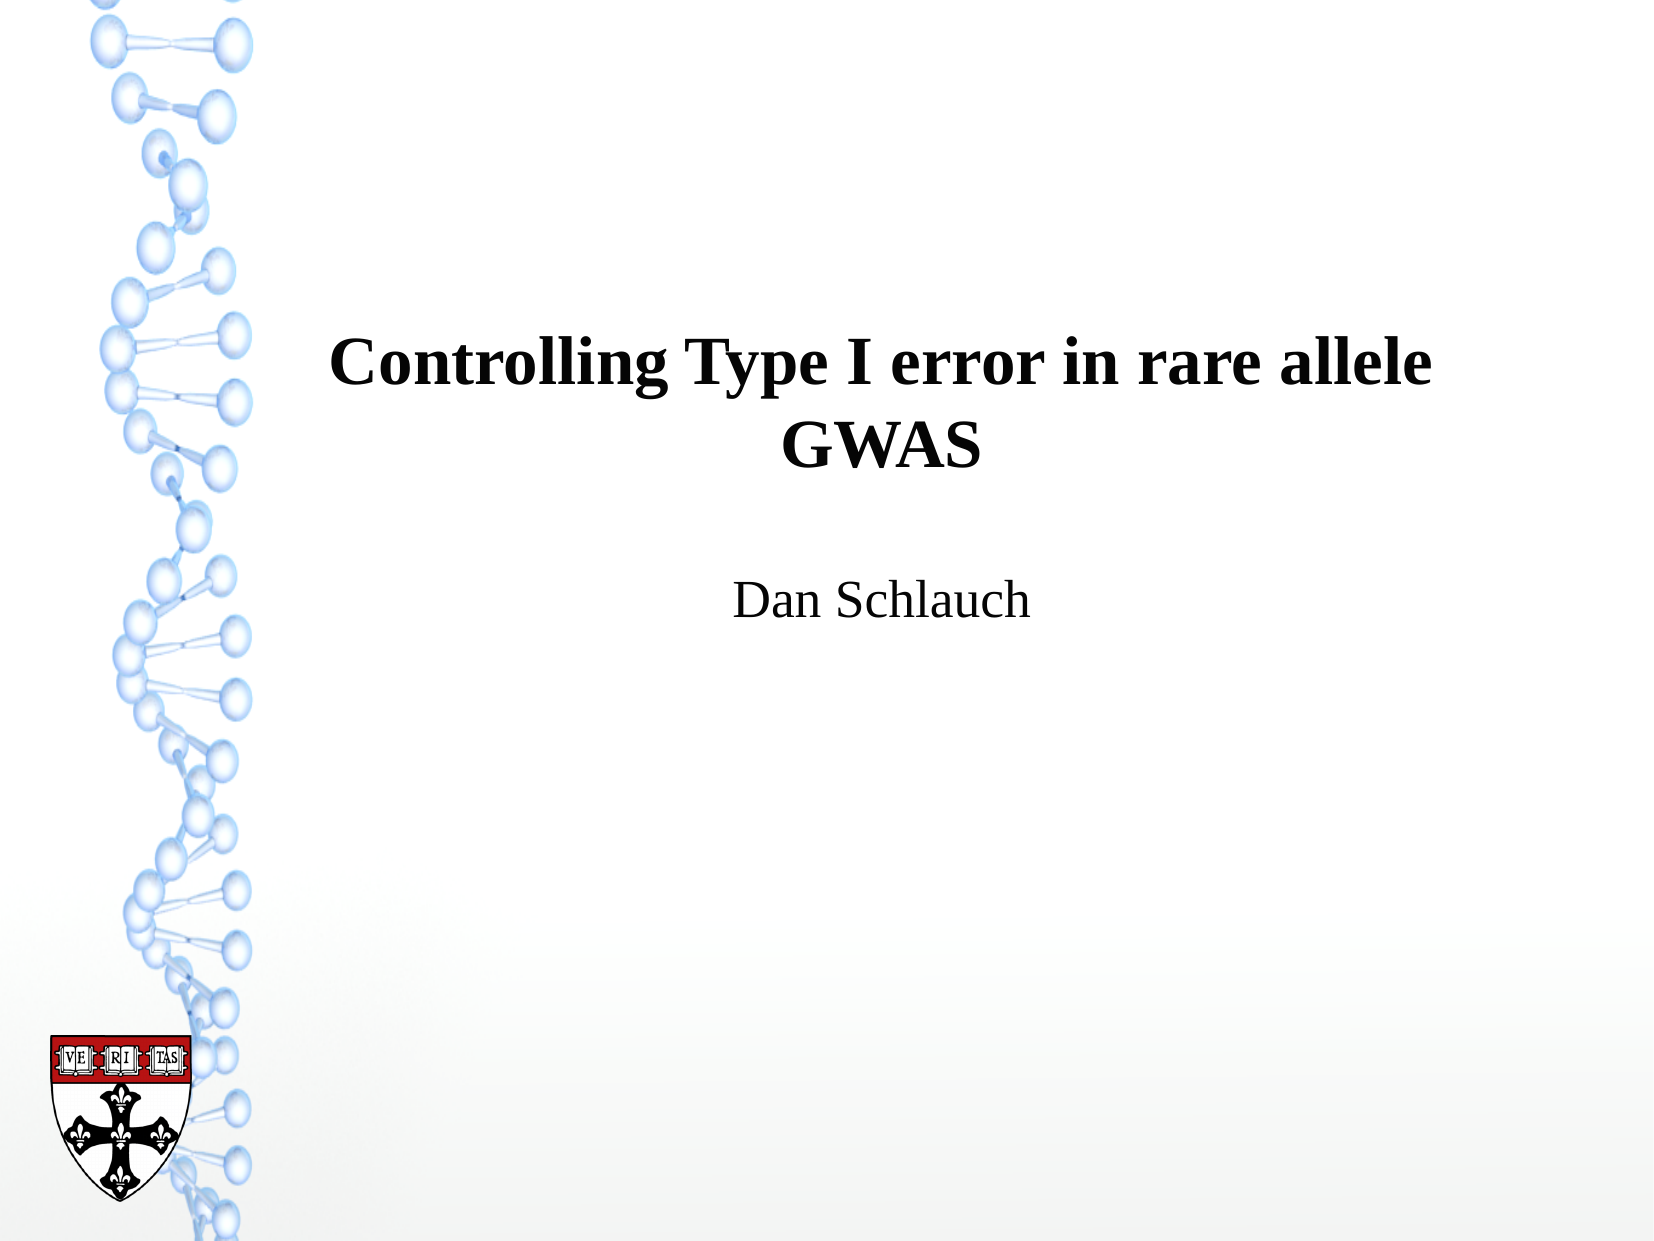

# Controlling Type I error in rare allele GWAS Dan Schlauch